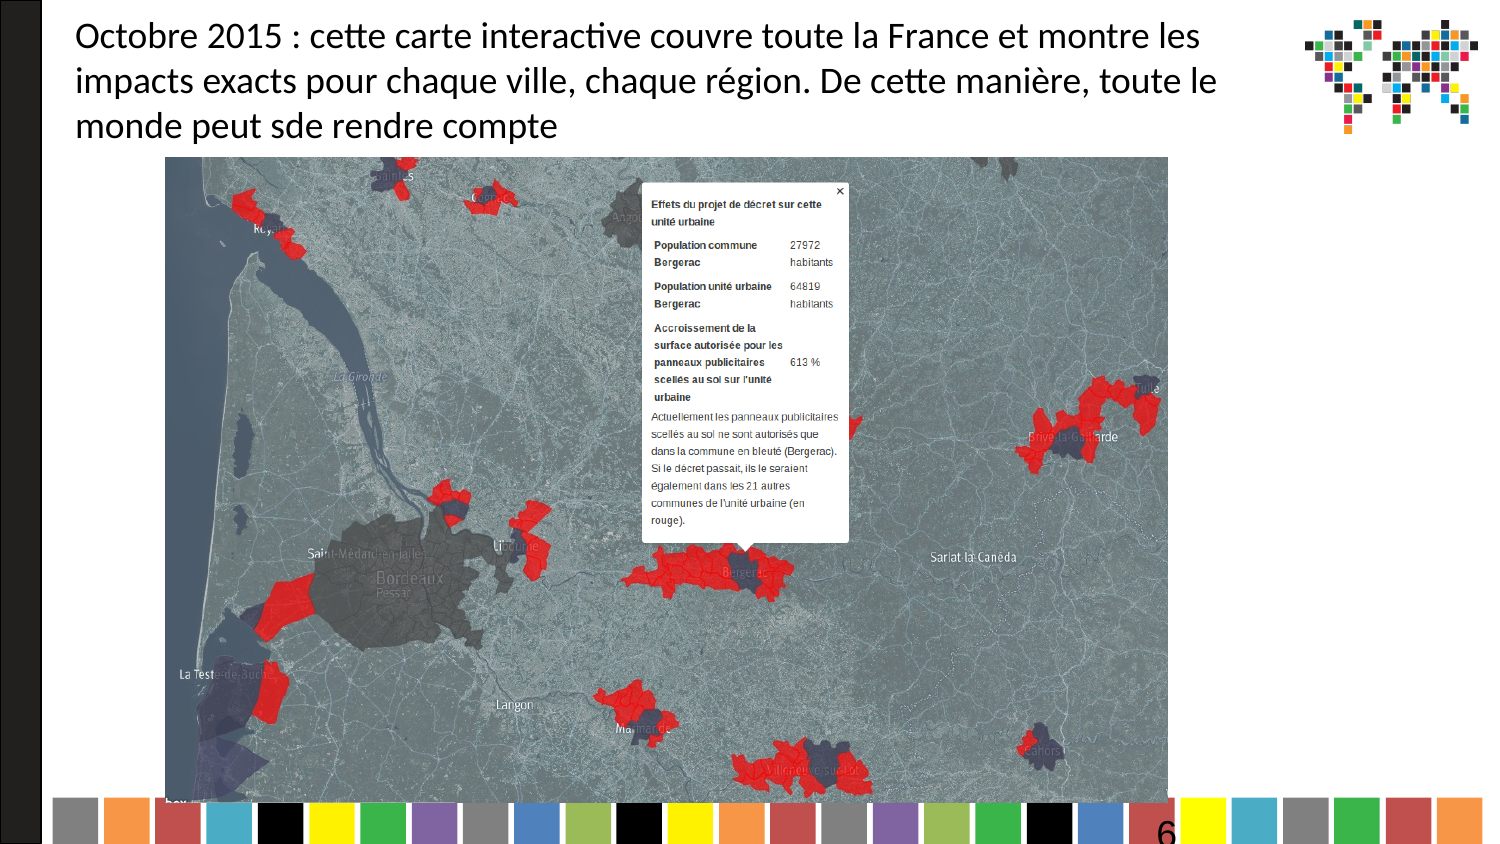

Octobre 2015 : cette carte interactive couvre toute la France et montre les impacts exacts pour chaque ville, chaque région. De cette manière, toute le monde peut sde rendre compte